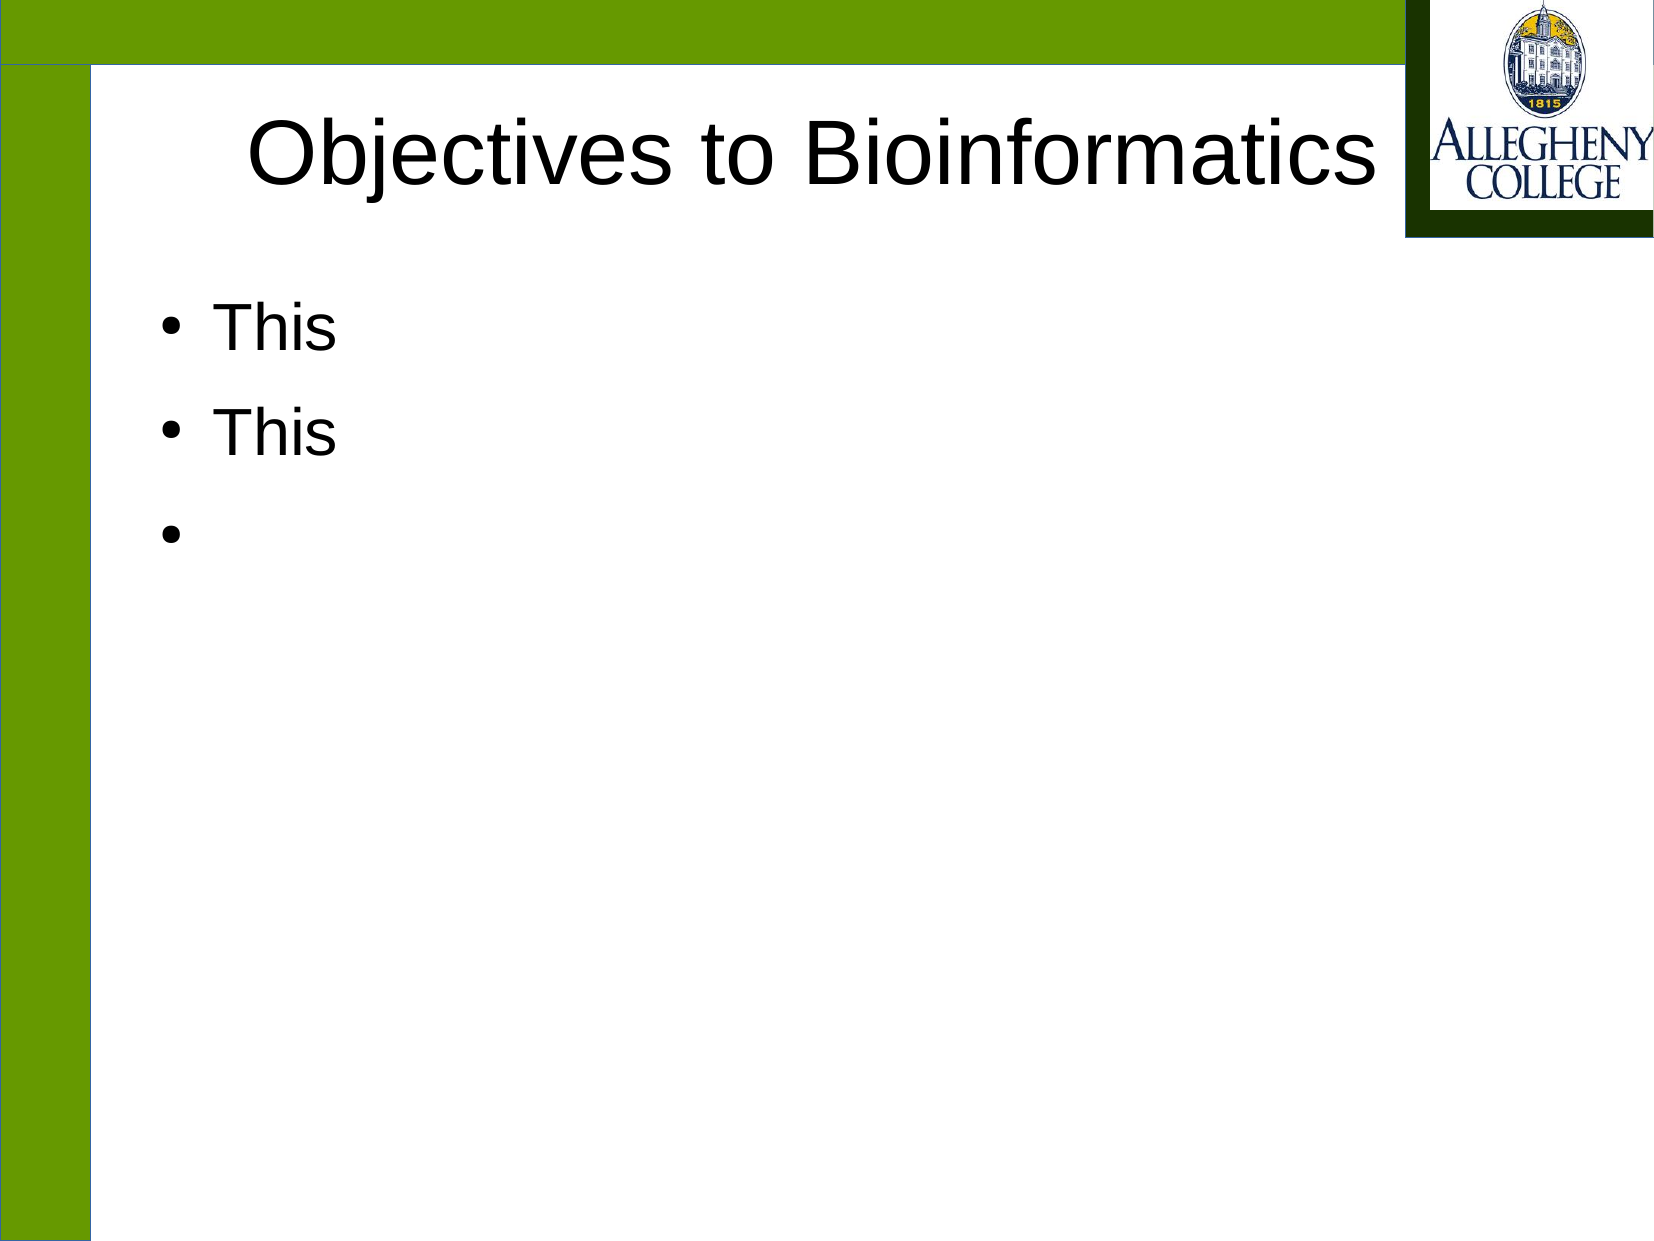

# Objectives to Bioinformatics
This
This
http://slideplayer.com/slide/6238599